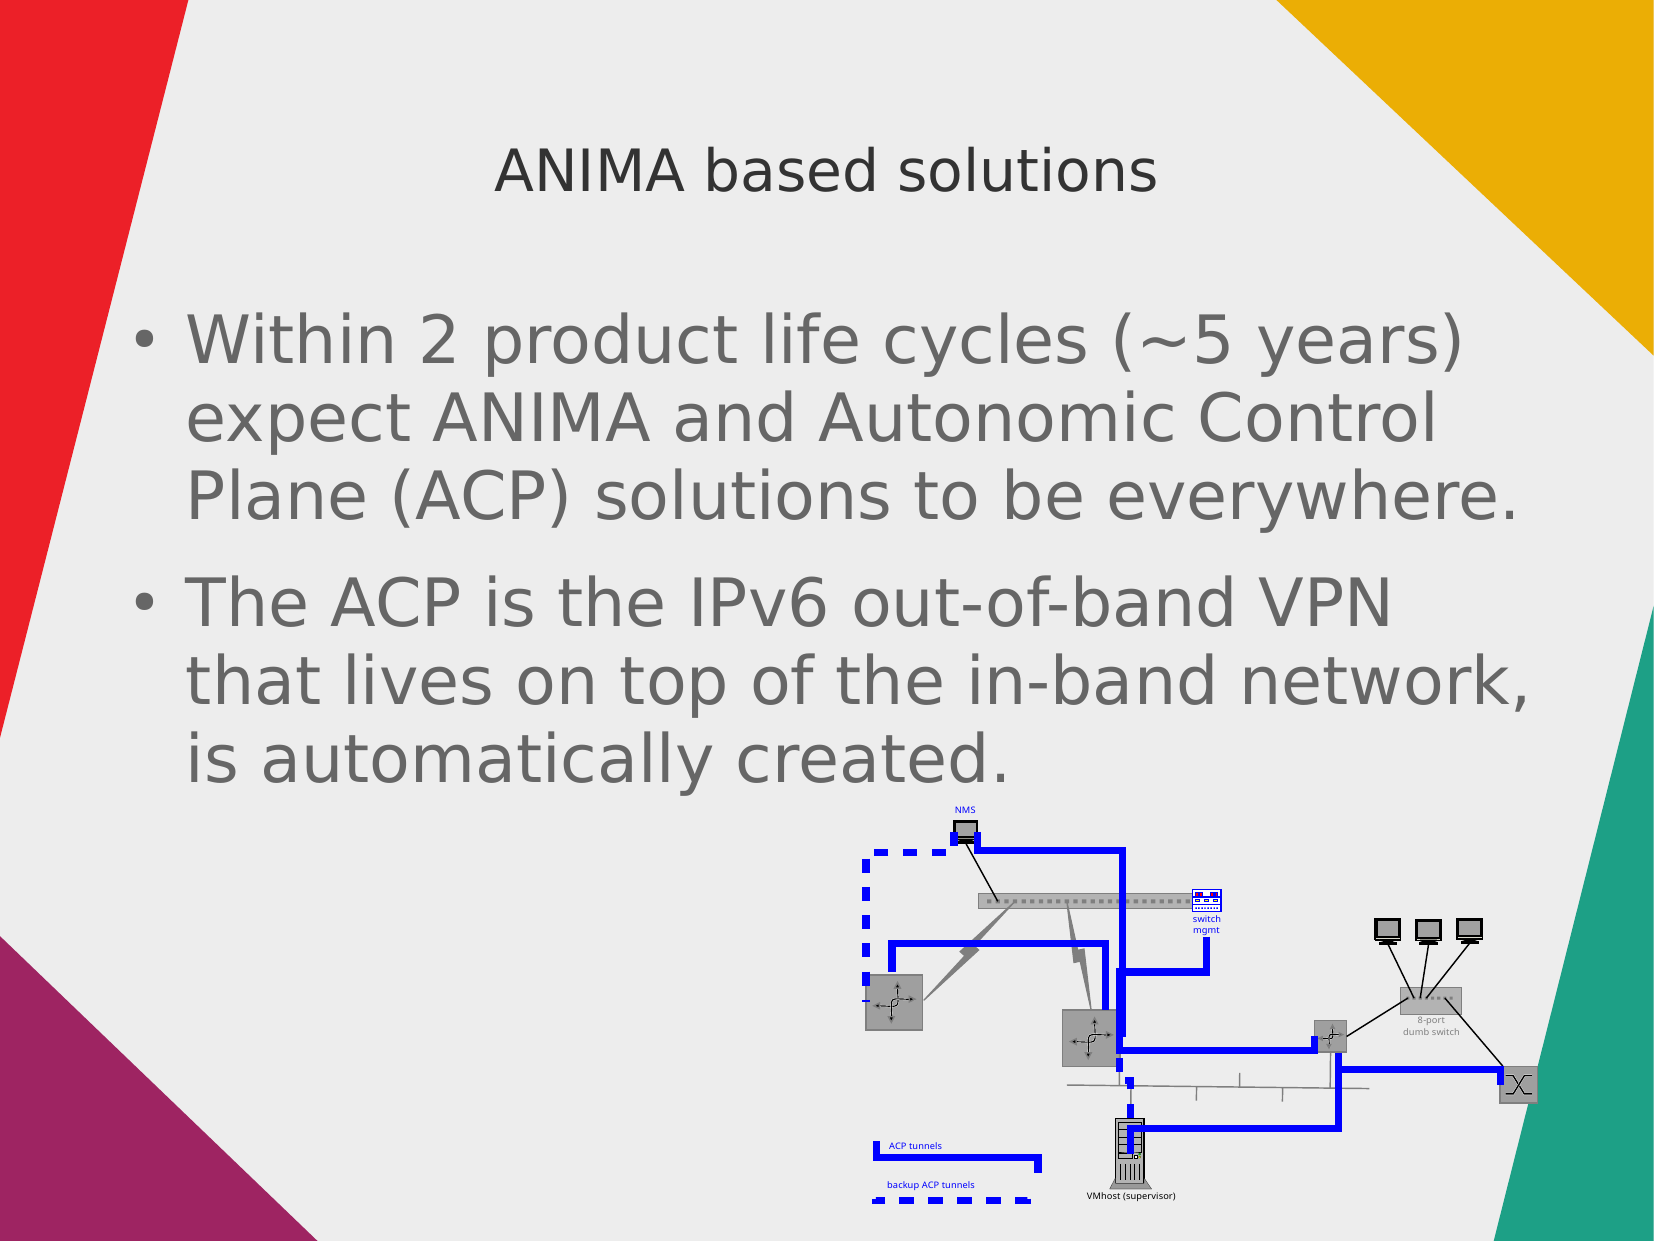

# ANIMA based solutions
Within 2 product life cycles (~5 years) expect ANIMA and Autonomic Control Plane (ACP) solutions to be everywhere.
The ACP is the IPv6 out-of-band VPN that lives on top of the in-band network, is automatically created.